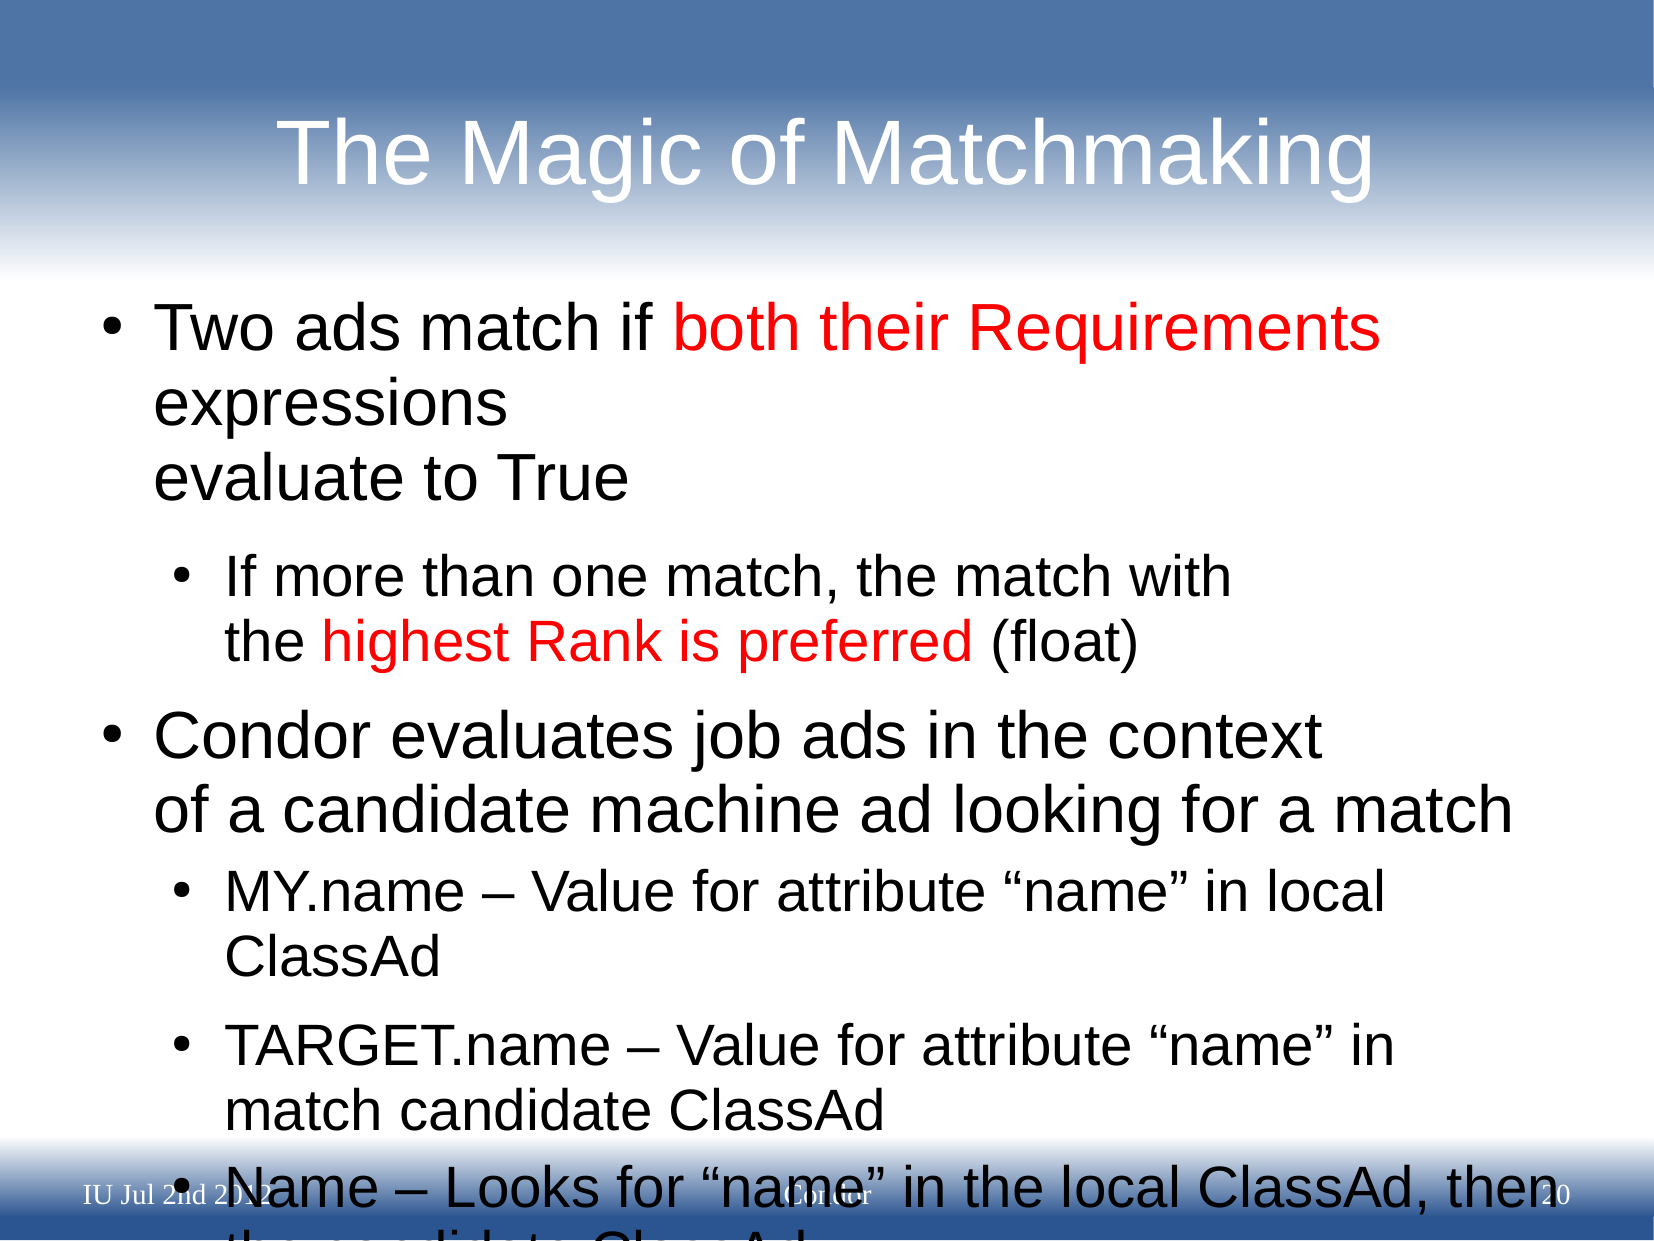

# The Magic of Matchmaking
Two ads match if both their Requirements expressions
evaluate to True
If more than one match, the match with
the highest Rank is preferred (float)
Condor evaluates job ads in the context
of a candidate machine ad looking for a match
MY.name – Value for attribute “name” in local ClassAd
TARGET.name – Value for attribute “name” in match candidate ClassAd
Name – Looks for “name” in the local ClassAd, then the candidate ClassAd
IU Jul 2nd 2012
Condor
20